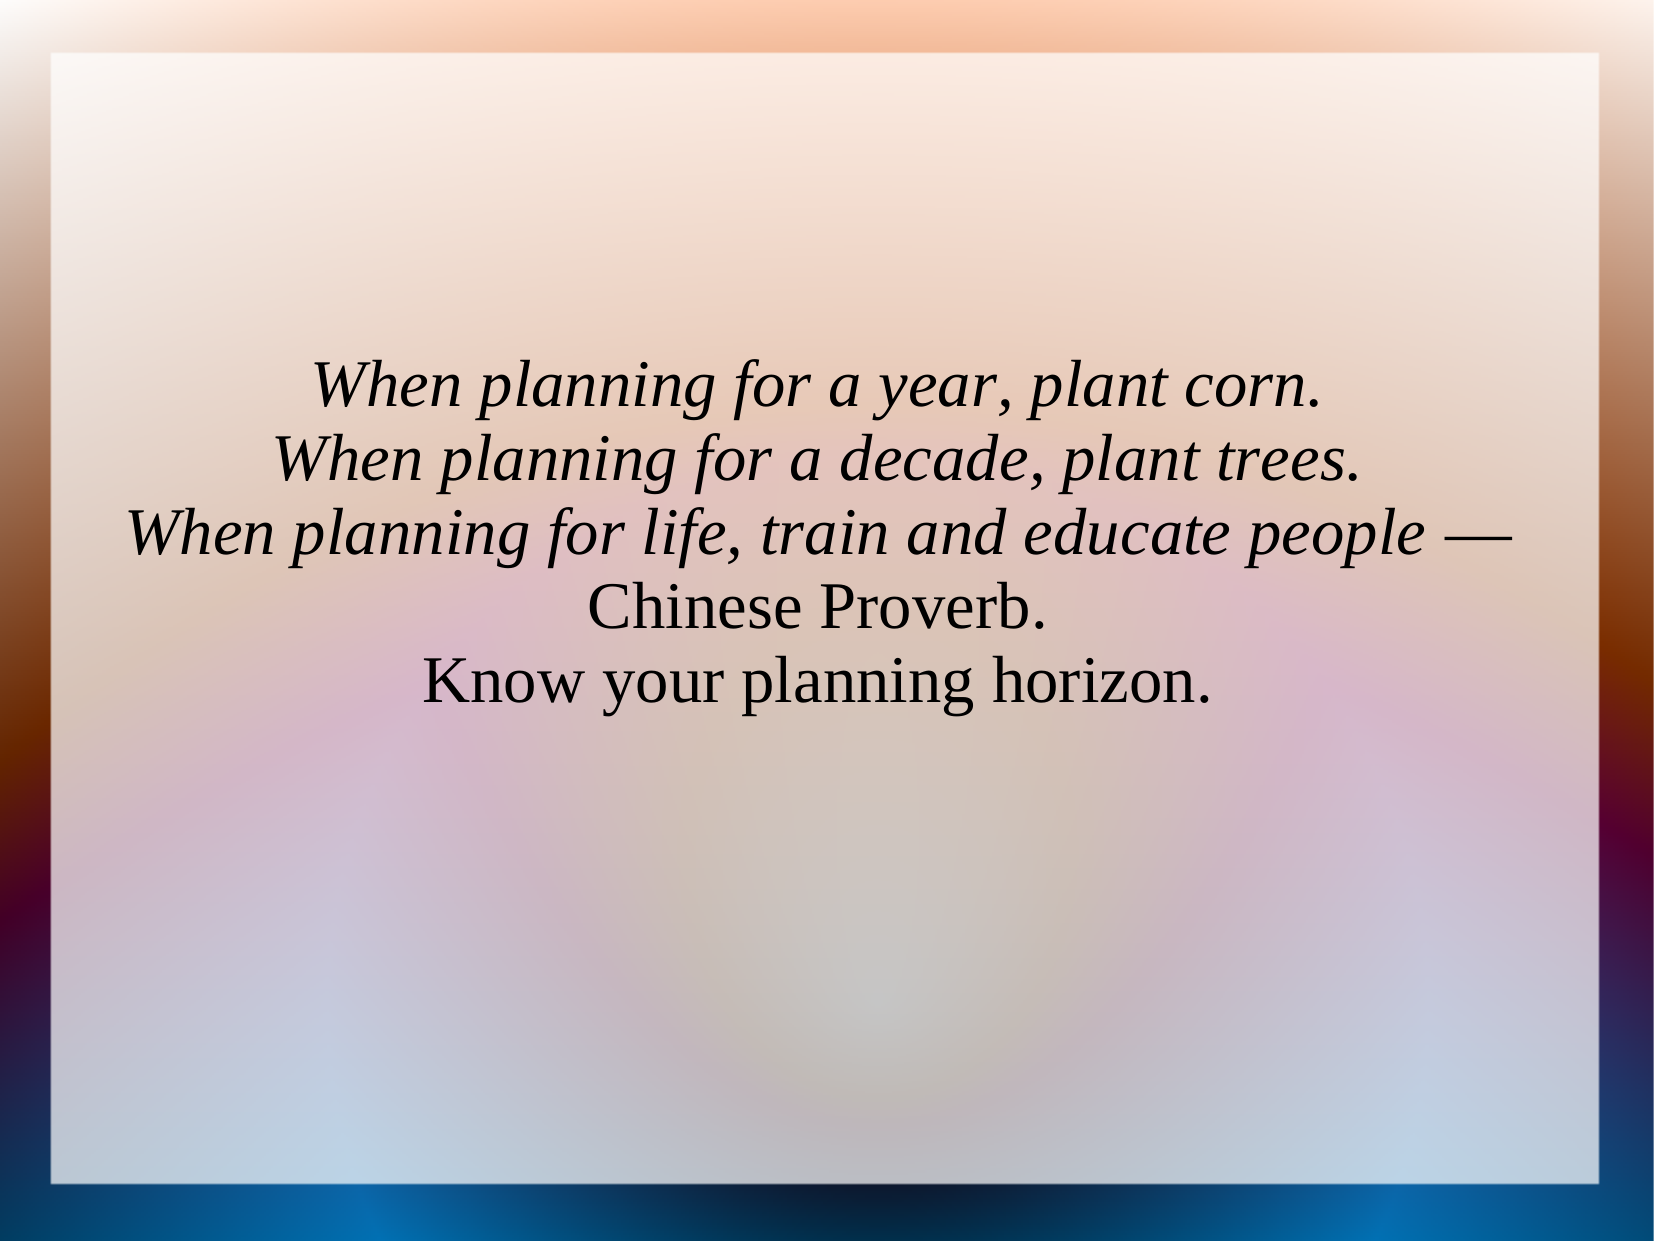

# When planning for a year, plant corn.
When planning for a decade, plant trees.
When planning for life, train and educate people —
Chinese Proverb.
Know your planning horizon.